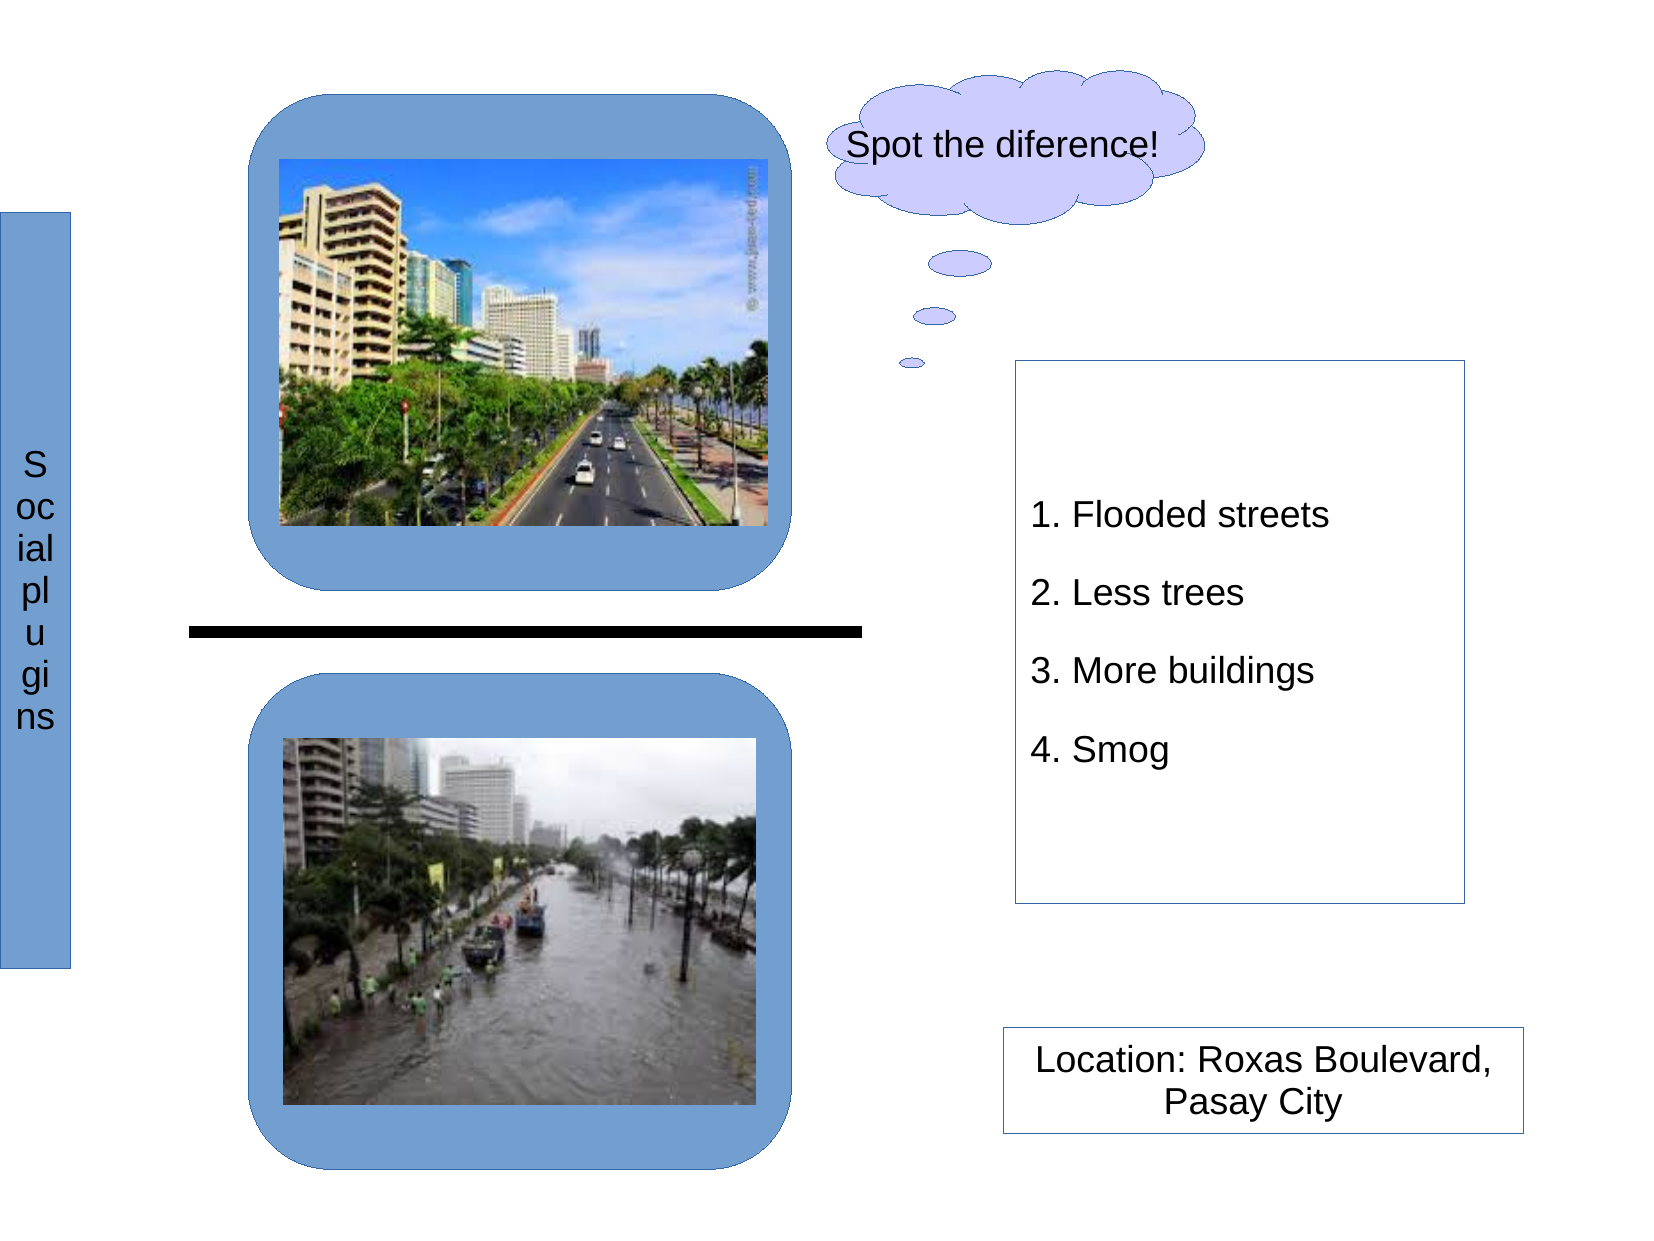

Spot the diference!
Social plugins
1. Flooded streets
2. Less trees
3. More buildings
4. Smog
Location: Roxas Boulevard, Pasay City